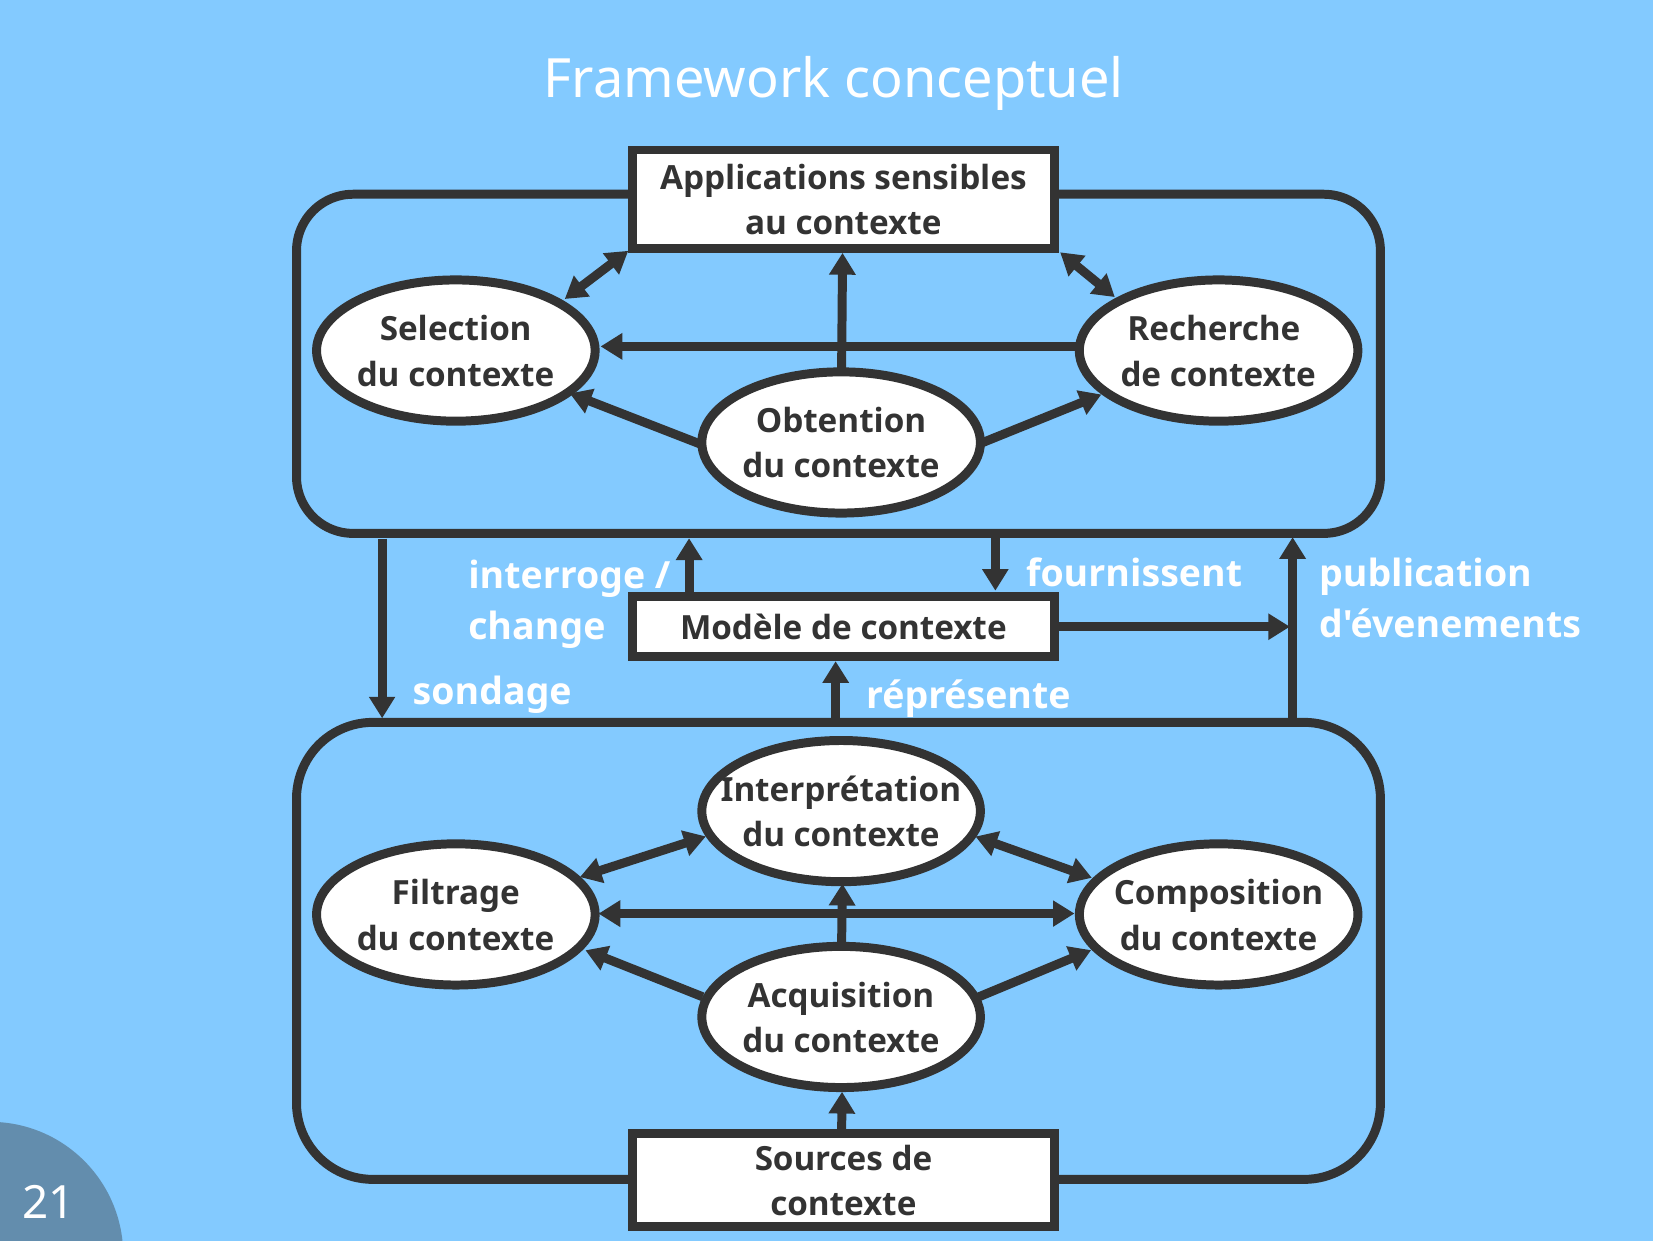

Framework conceptuel
Applications sensibles
au contexte
Selection
du contexte
Recherche
de contexte
Obtention
du contexte
publication
d'évenements
fournissent
interroge /
change
Modèle de contexte
sondage
réprésente
Interprétation
du contexte
Filtrage
du contexte
Composition
du contexte
Acquisition
du contexte
Sources de
contexte
21